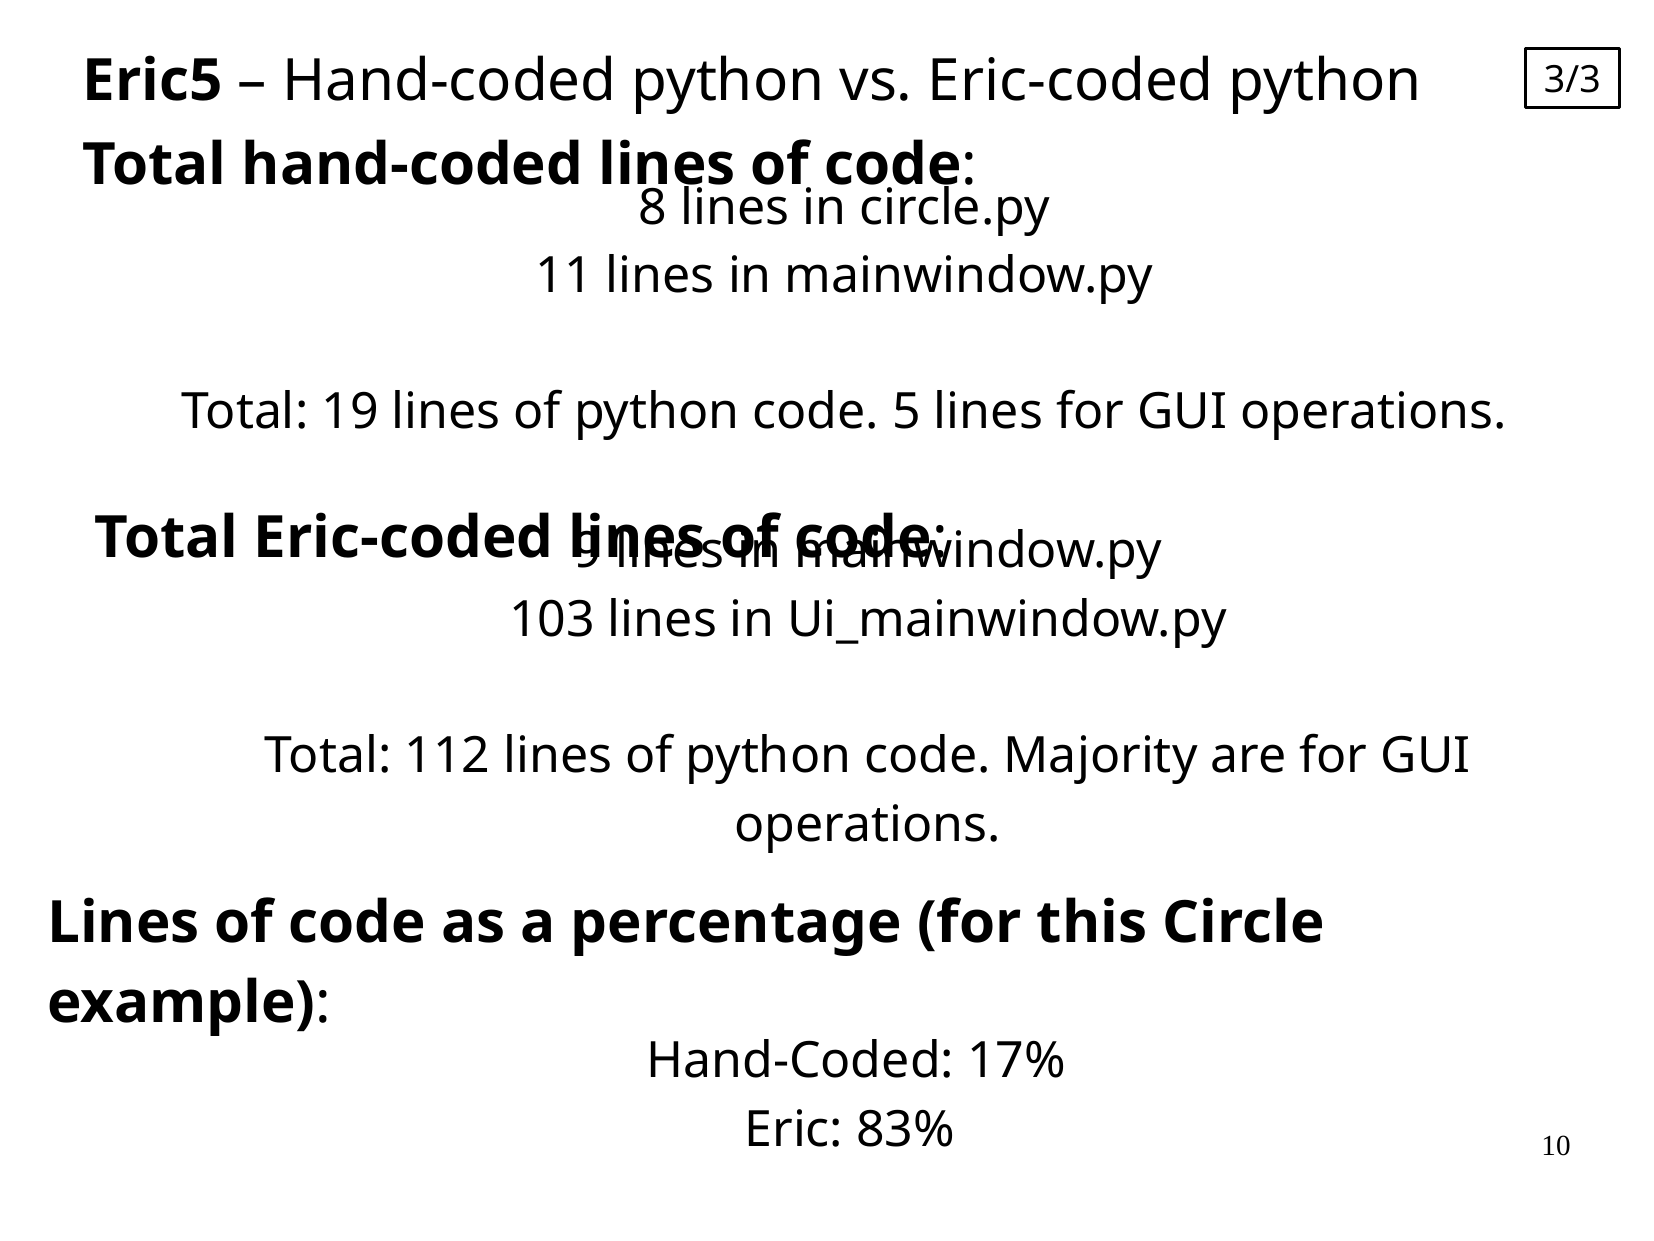

# Eric5 – Hand-coded python vs. Eric-coded python
3/3
Total hand-coded lines of code:
8 lines in circle.py
11 lines in mainwindow.py
Total: 19 lines of python code. 5 lines for GUI operations.
Total Eric-coded lines of code:
9 lines in mainwindow.py
103 lines in Ui_mainwindow.py
Total: 112 lines of python code. Majority are for GUI operations.
Lines of code as a percentage (for this Circle example):
Hand-Coded: 17%
Eric: 83%
10